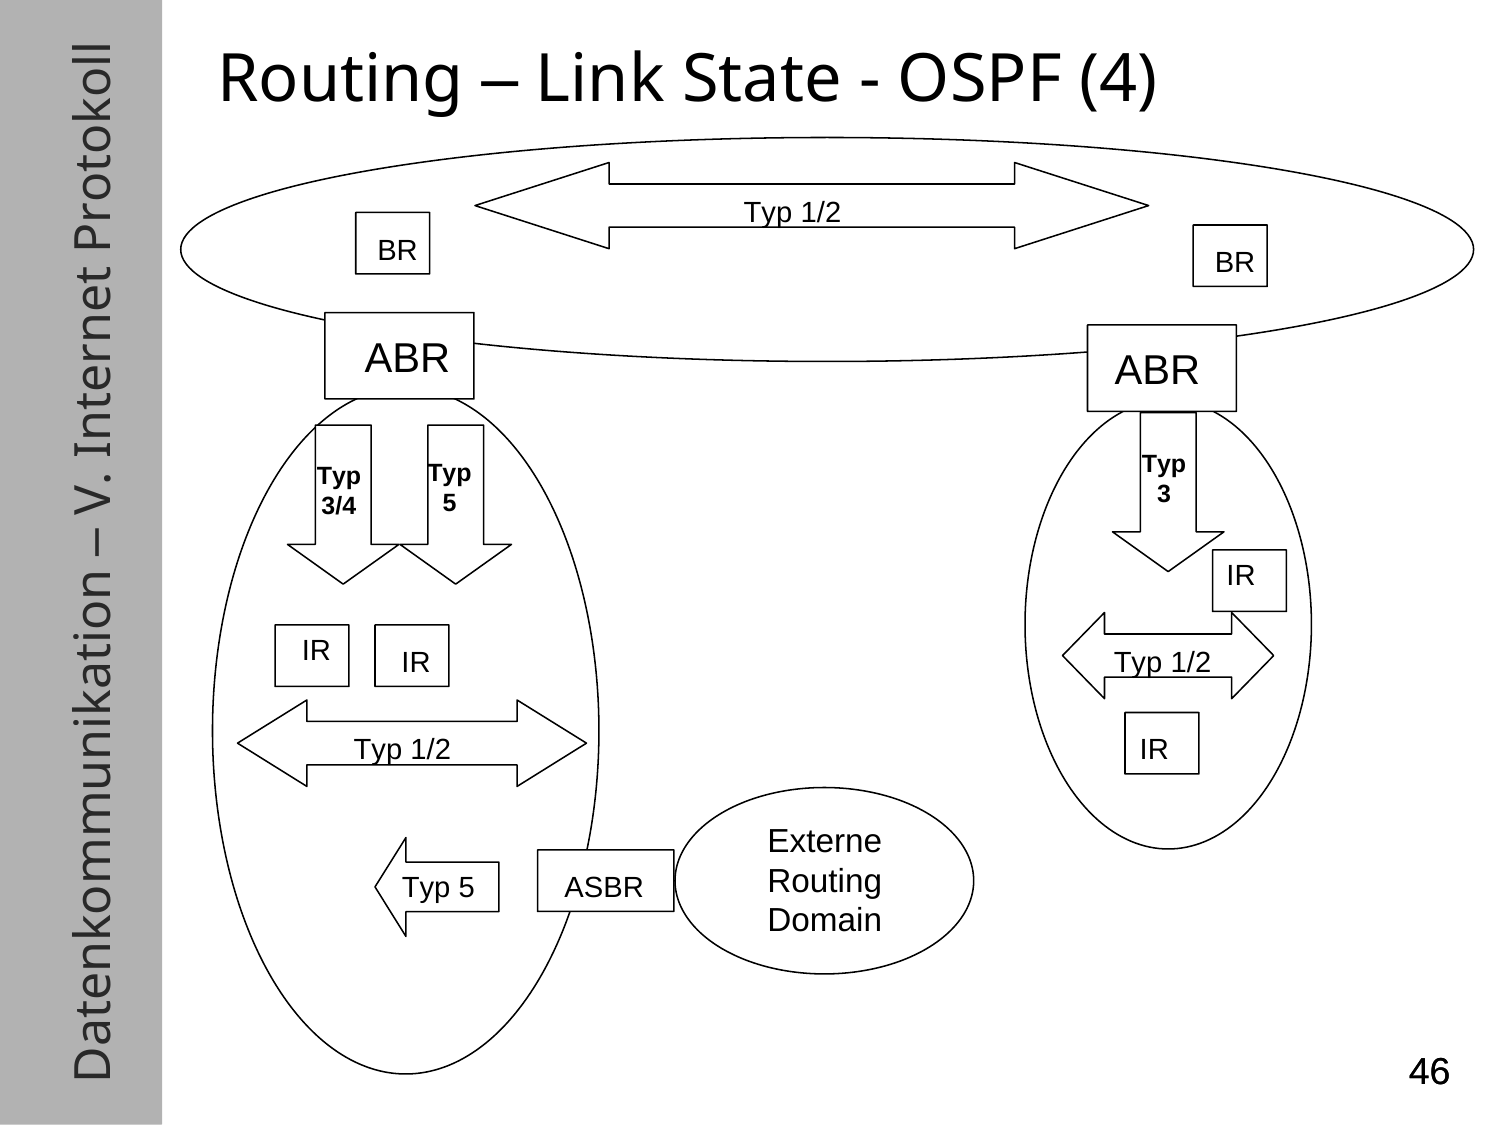

Routing – Link State - OSPF (4)
Typ 1/2
BR
BR
ABR
ABR
Typ
3
Typ
5
Typ
3/4
Datenkommunikation – V. Internet Protokoll
IR
Typ 1/2
IR
IR
Typ 1/2
IR
Externe
Routing
Domain
Typ 5
ASBR